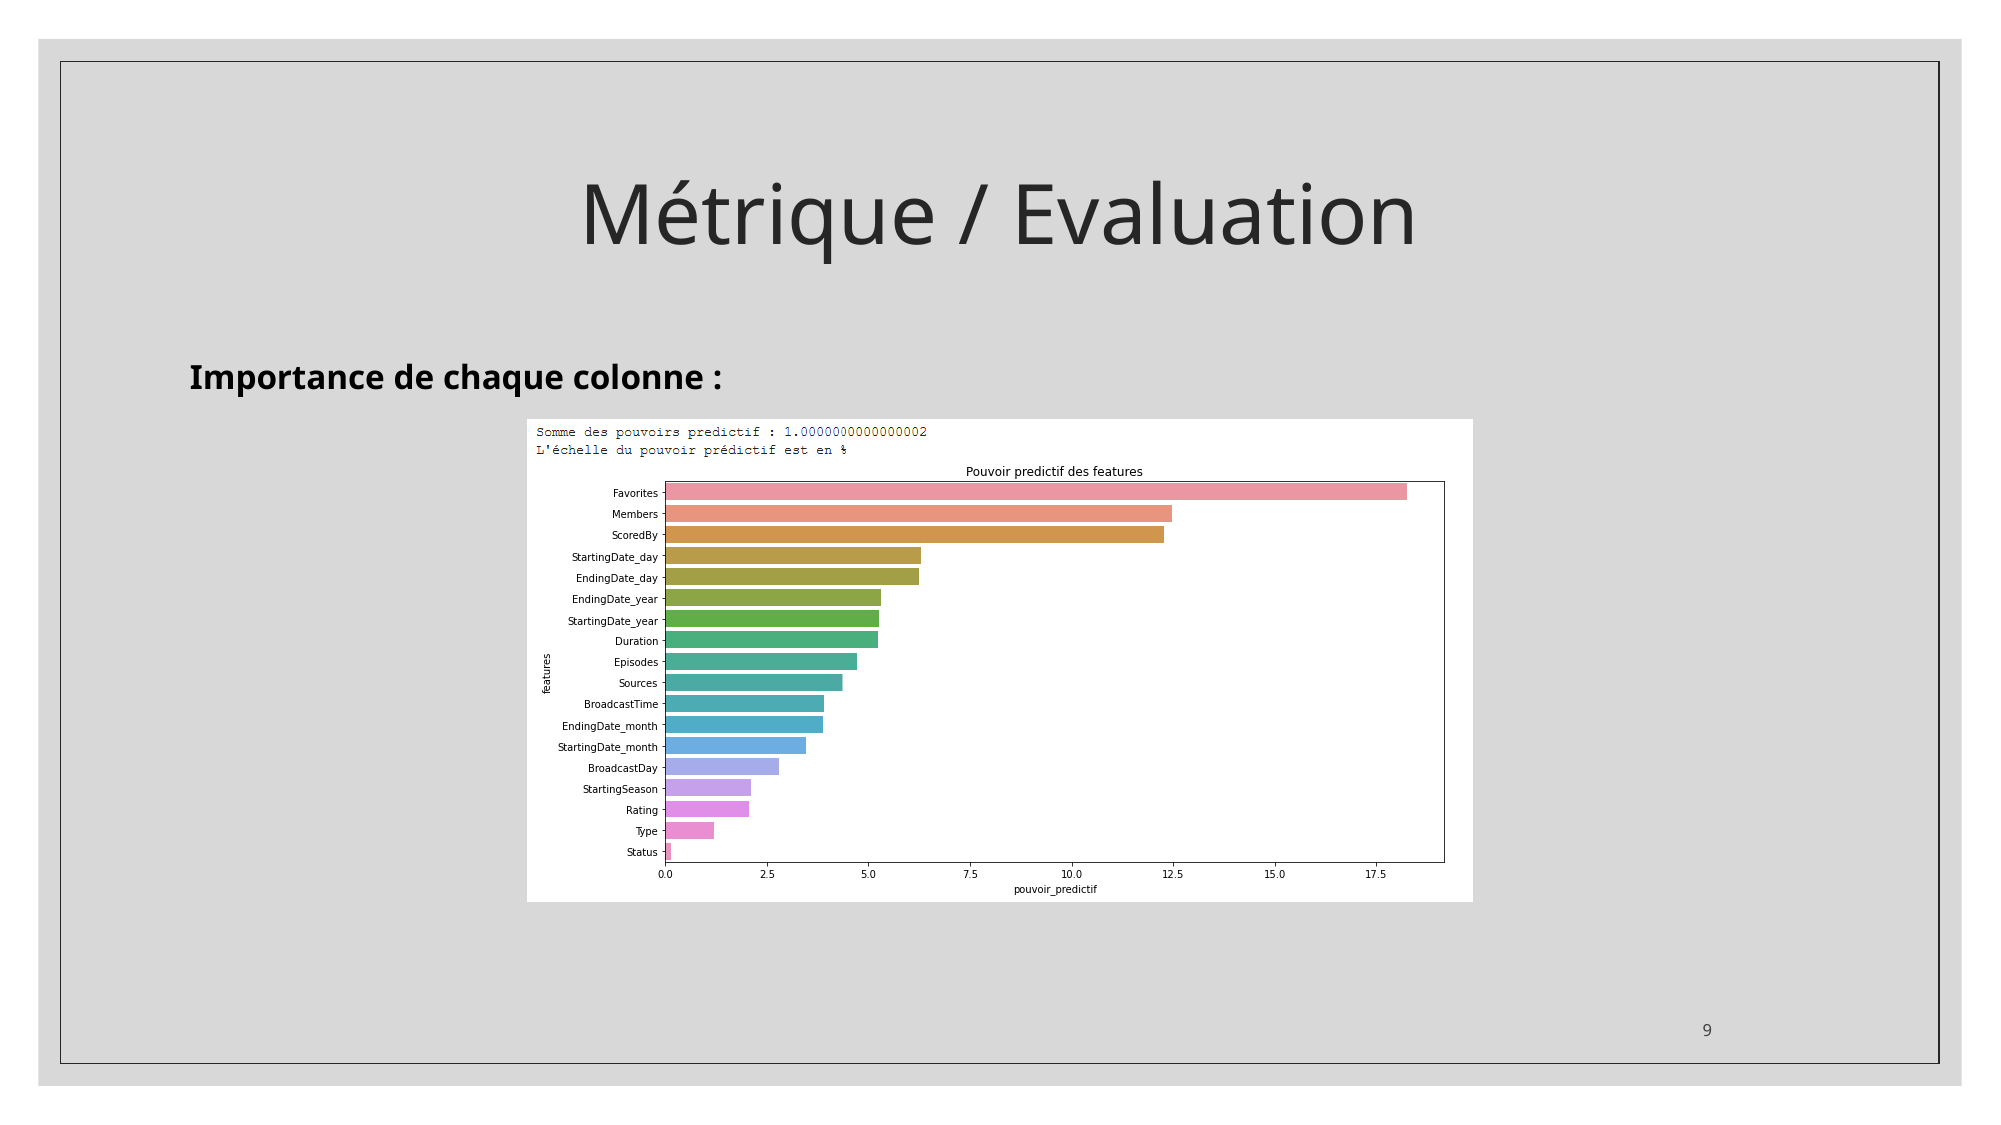

# Métrique / Evaluation
Importance de chaque colonne :